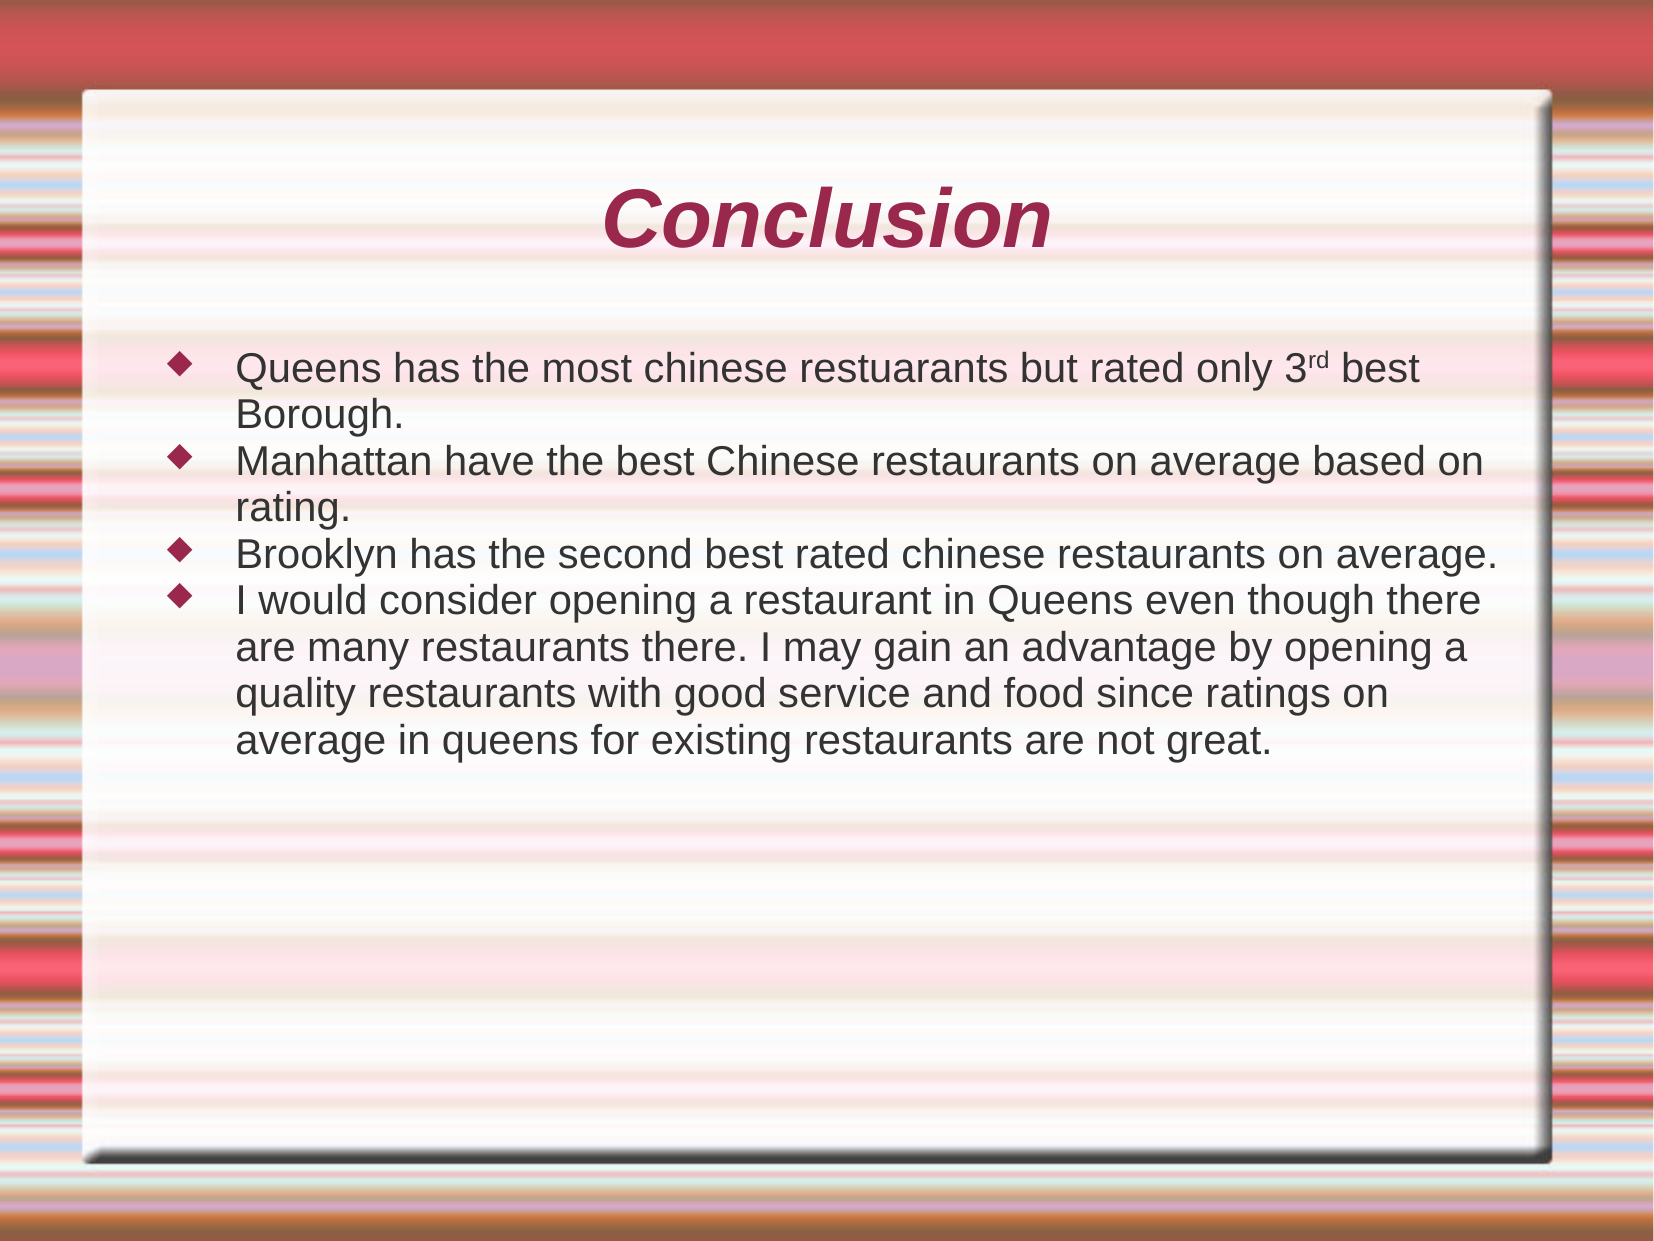

# Conclusion
Queens has the most chinese restuarants but rated only 3rd best Borough.
Manhattan have the best Chinese restaurants on average based on rating.
Brooklyn has the second best rated chinese restaurants on average.
I would consider opening a restaurant in Queens even though there are many restaurants there. I may gain an advantage by opening a quality restaurants with good service and food since ratings on average in queens for existing restaurants are not great.